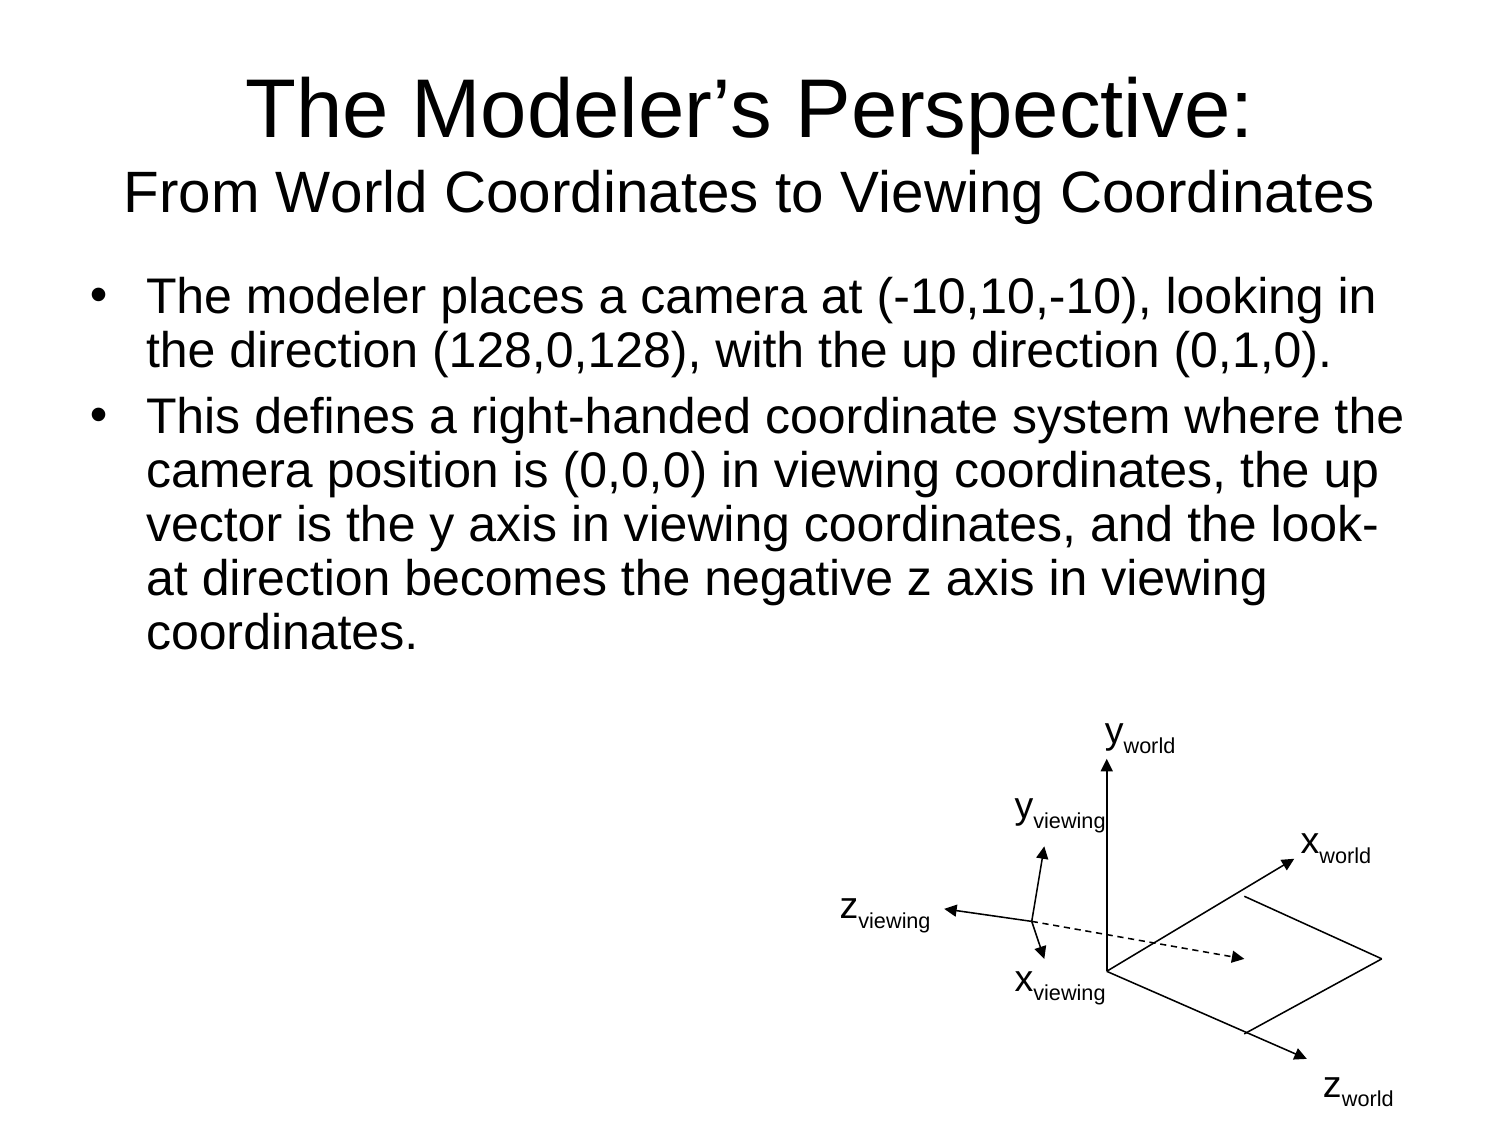

# The Modeler’s Perspective: From World Coordinates to Viewing Coordinates
The modeler places a camera at (-10,10,-10), looking in the direction (128,0,128), with the up direction (0,1,0).
This defines a right-handed coordinate system where the camera position is (0,0,0) in viewing coordinates, the up vector is the y axis in viewing coordinates, and the look-at direction becomes the negative z axis in viewing coordinates.
yworld
yviewing
xworld
zviewing
xviewing
zworld